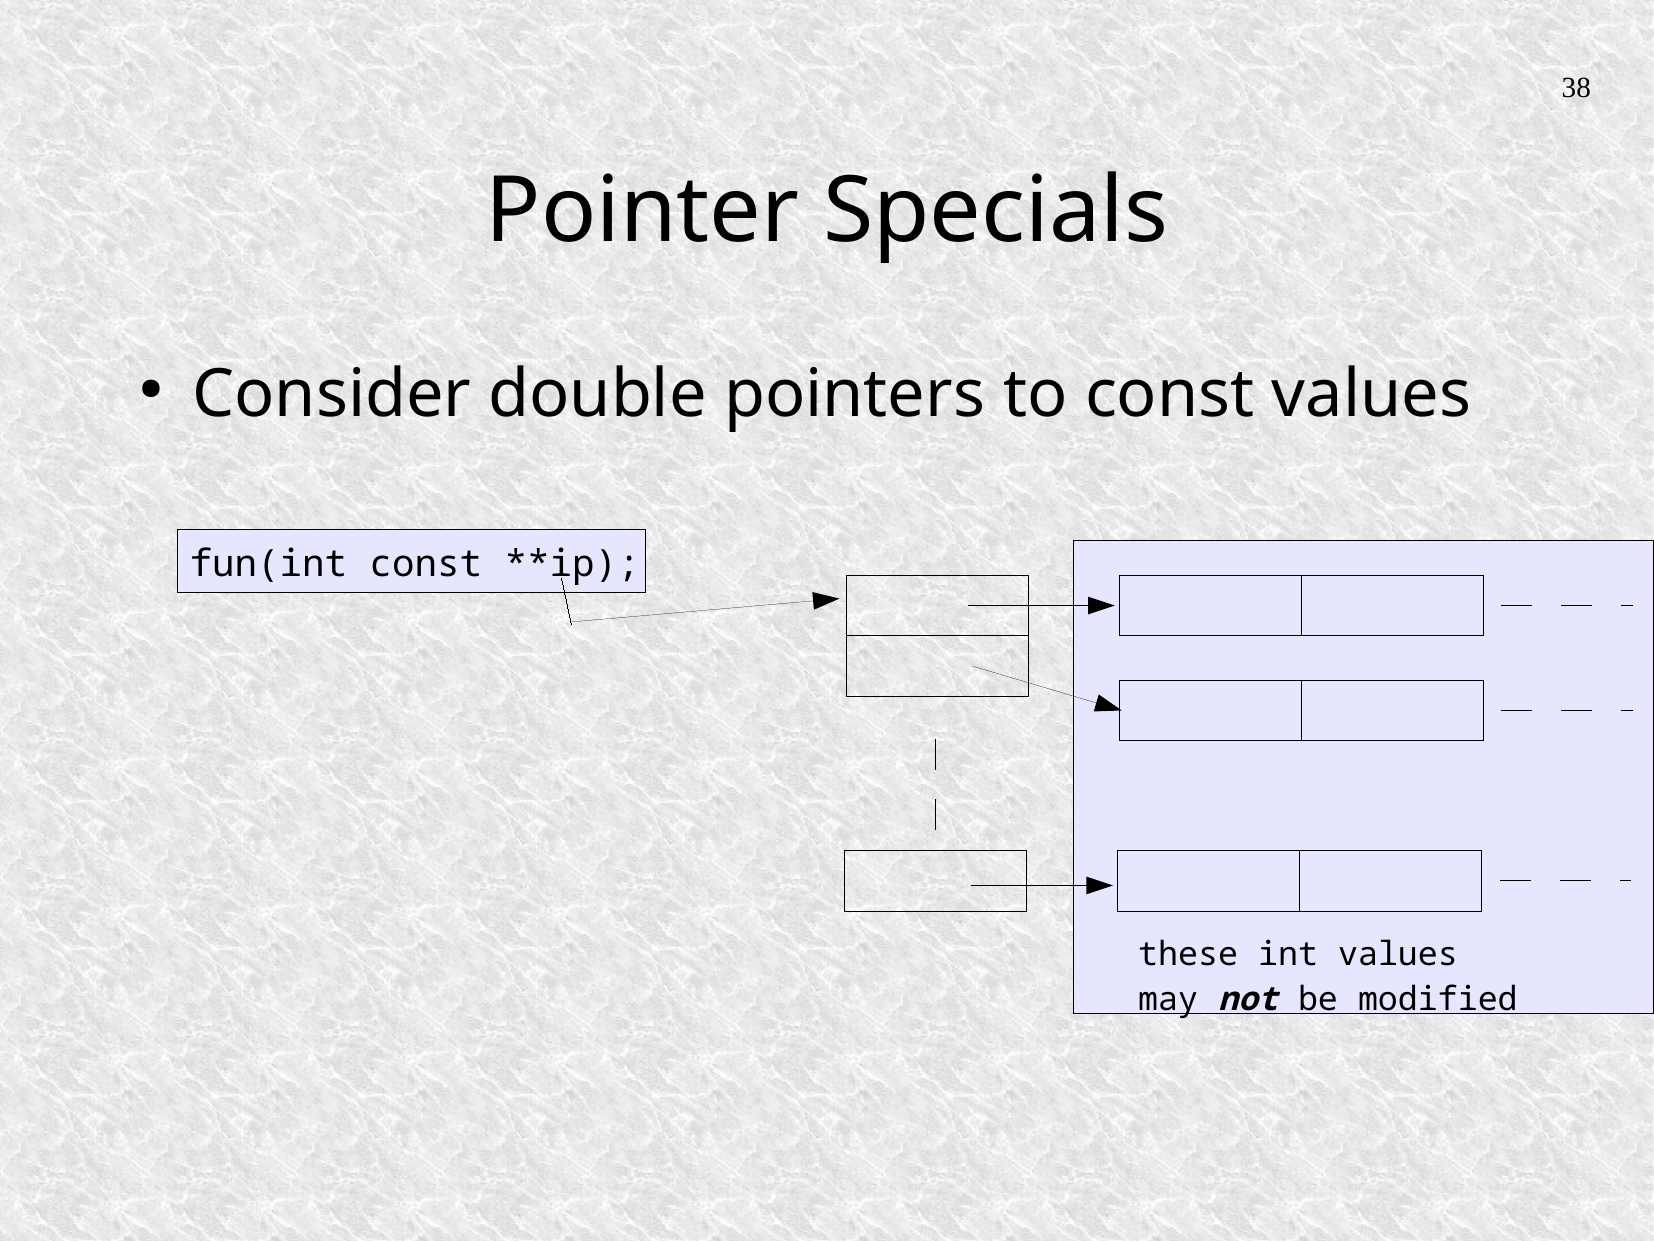

38
# Pointer Specials
Consider double pointers to const values
fun(int const **ip);
these int values
may not be modified